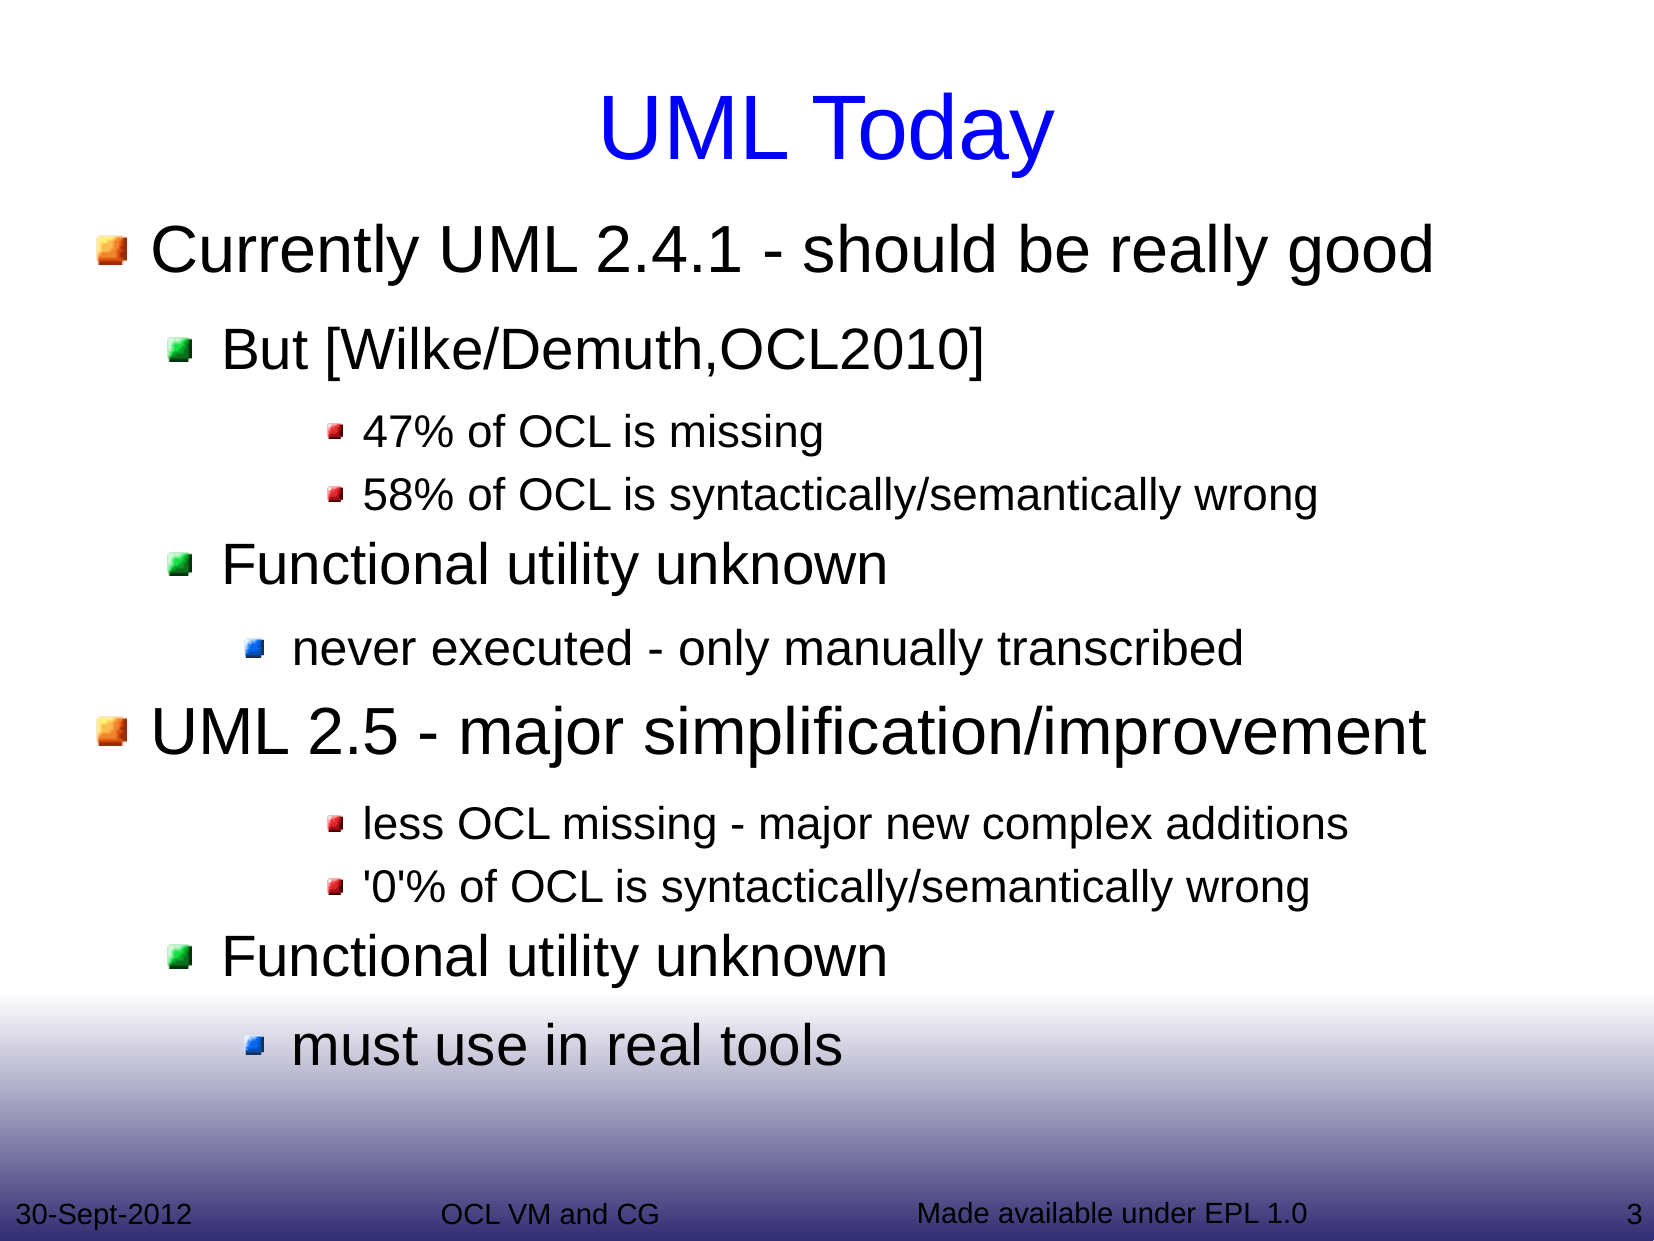

# UML Today
Currently UML 2.4.1 - should be really good
But [Wilke/Demuth,OCL2010]
47% of OCL is missing
58% of OCL is syntactically/semantically wrong
Functional utility unknown
never executed - only manually transcribed
UML 2.5 - major simplification/improvement
less OCL missing - major new complex additions
'0'% of OCL is syntactically/semantically wrong
Functional utility unknown
must use in real tools
30-Sept-2012
OCL VM and CG
3